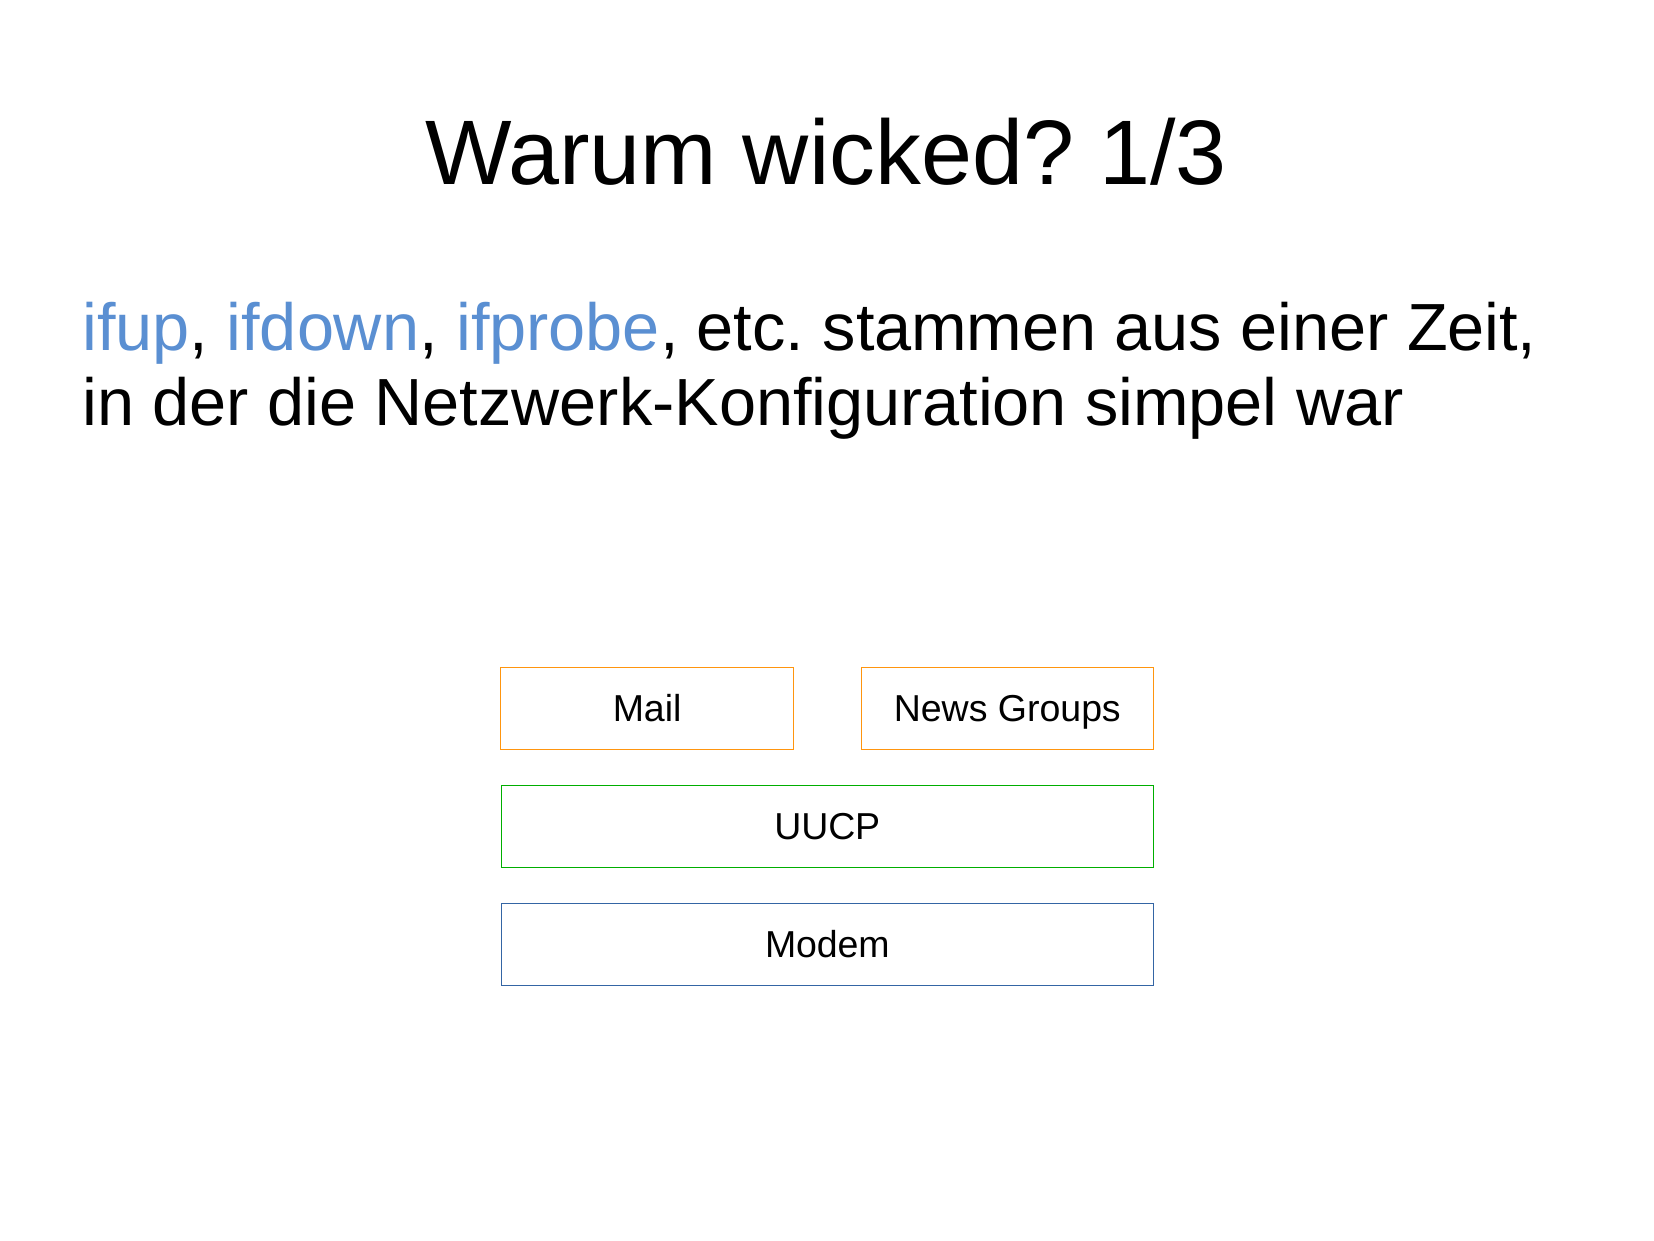

# Warum wicked? 1/3
ifup, ifdown, ifprobe, etc. stammen aus einer Zeit, in der die Netzwerk-Konfiguration simpel war
Mail
News Groups
UUCP
Modem